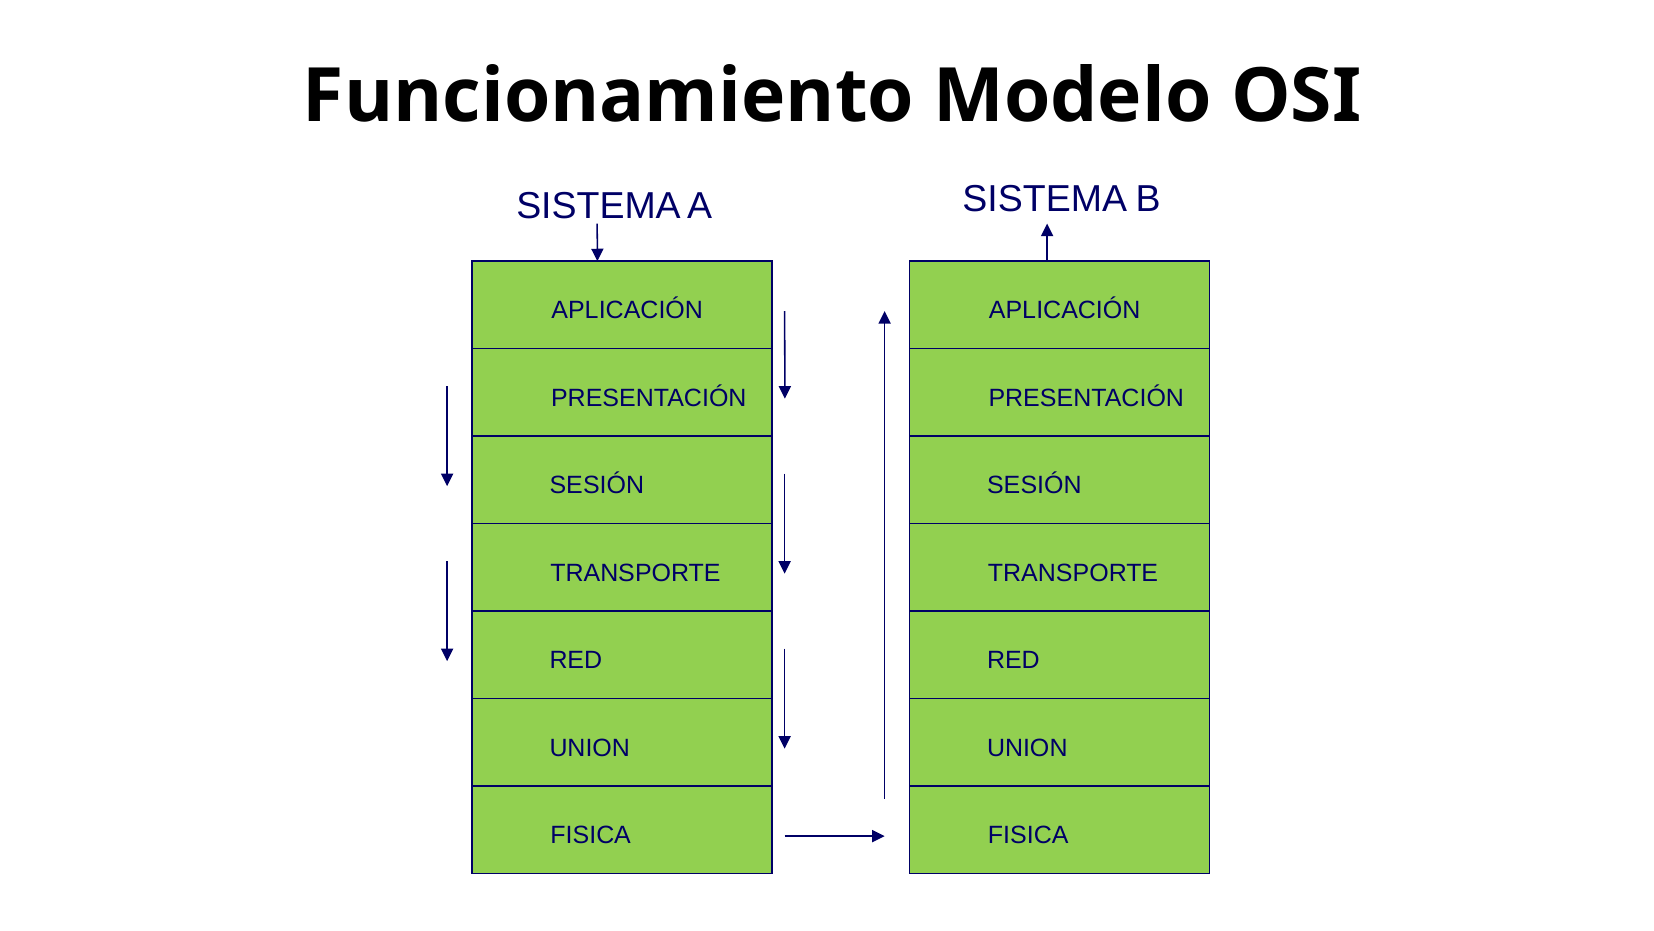

# Funcionamiento Modelo OSI
SISTEMA B
SISTEMA A
APLICACIÓN
APLICACIÓN
PRESENTACIÓN
PRESENTACIÓN
SESIÓN
SESIÓN
TRANSPORTE
TRANSPORTE
RED
RED
UNION
UNION
FISICA
FISICA